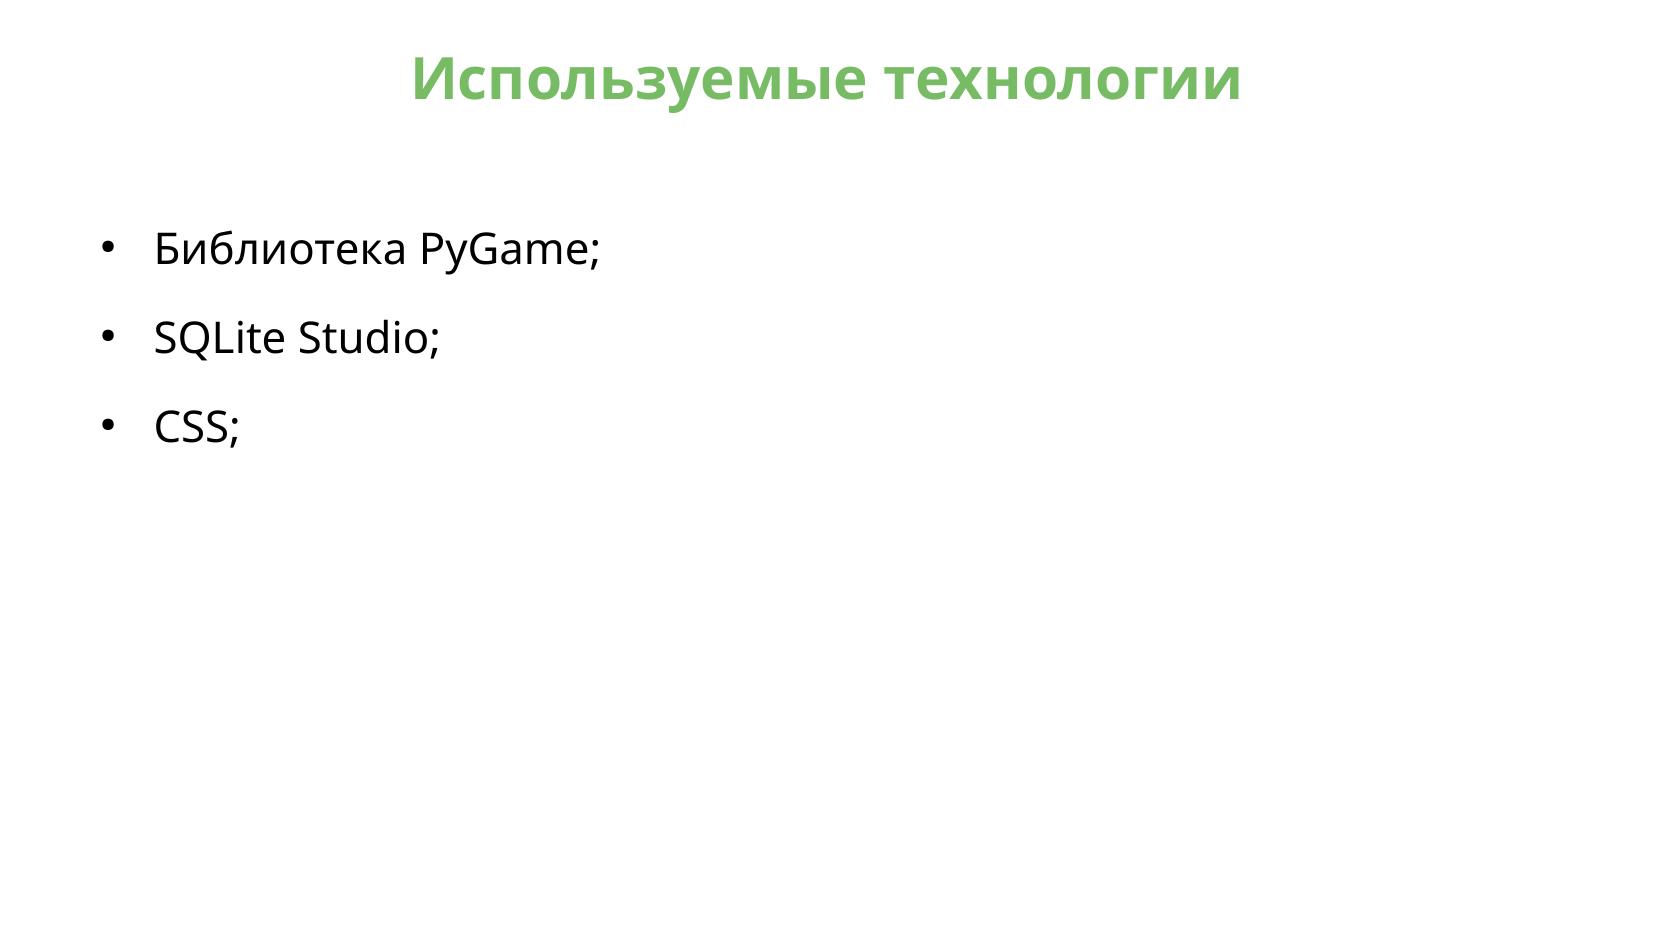

# Используемые технологии
Библиотека PyGame;
SQLite Studio;
CSS;